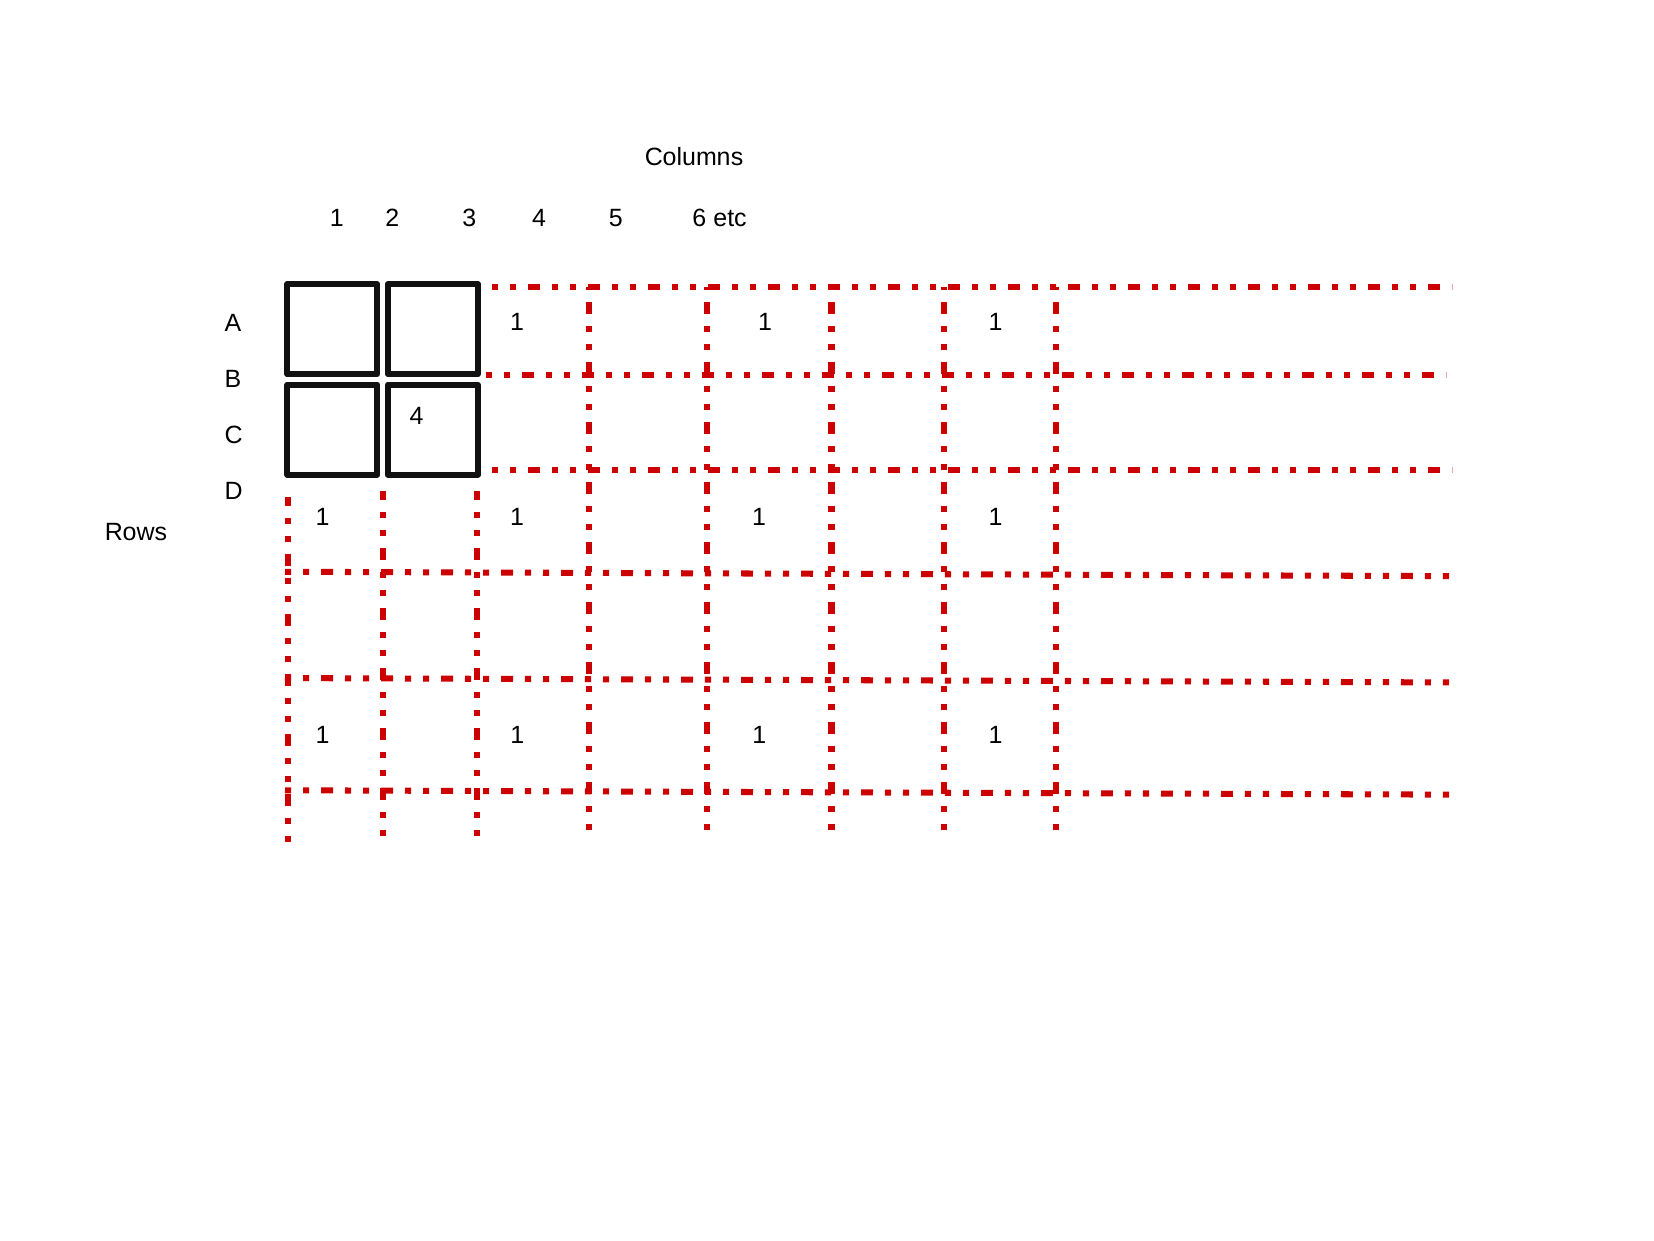

Columns
1 2 3 4 5 6 etc
1
2
1
1
1
A
B
C
D
3
4
1
1
1
1
Rows
1
1
1
1